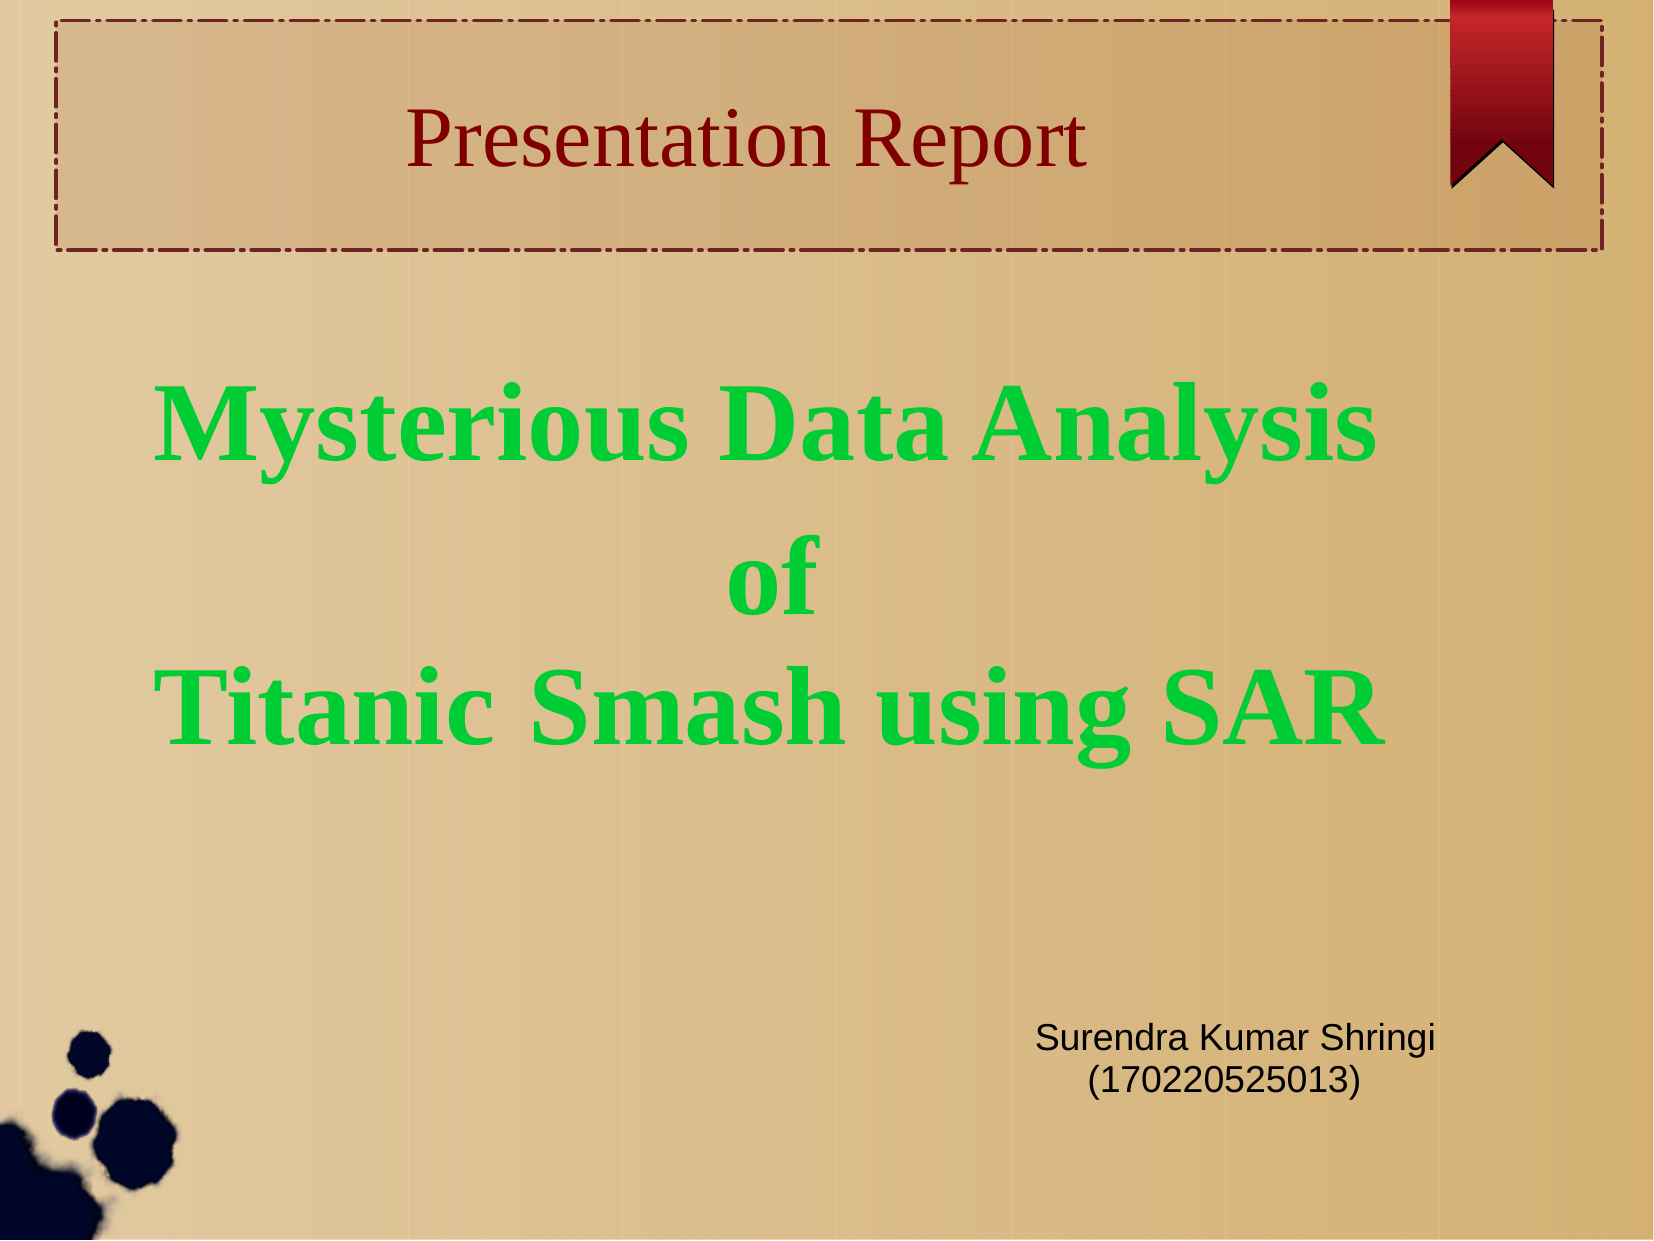

# Presentation Report
Mysterious Data Analysis
of
Titanic 	Smash using SAR
Surendra Kumar Shringi
 (170220525013)